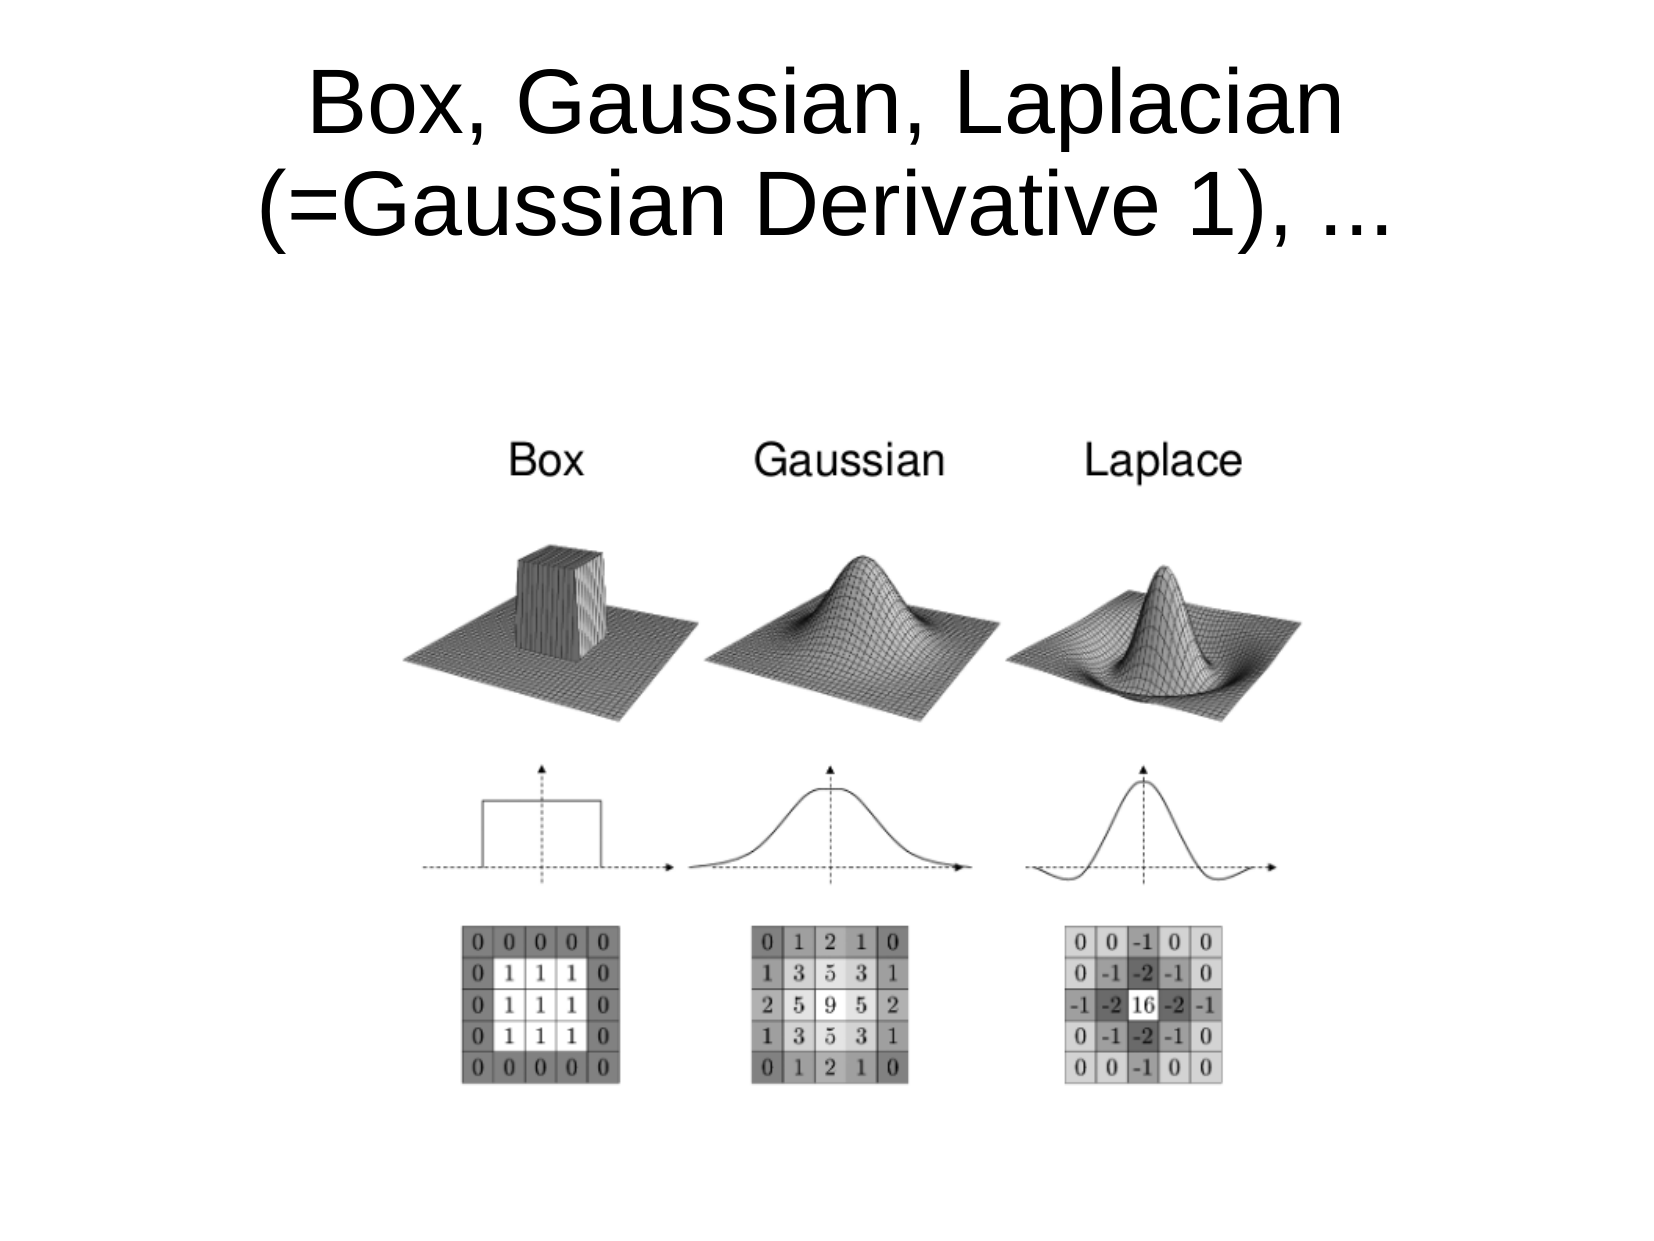

# Box, Gaussian, Laplacian (=Gaussian Derivative 1), ...